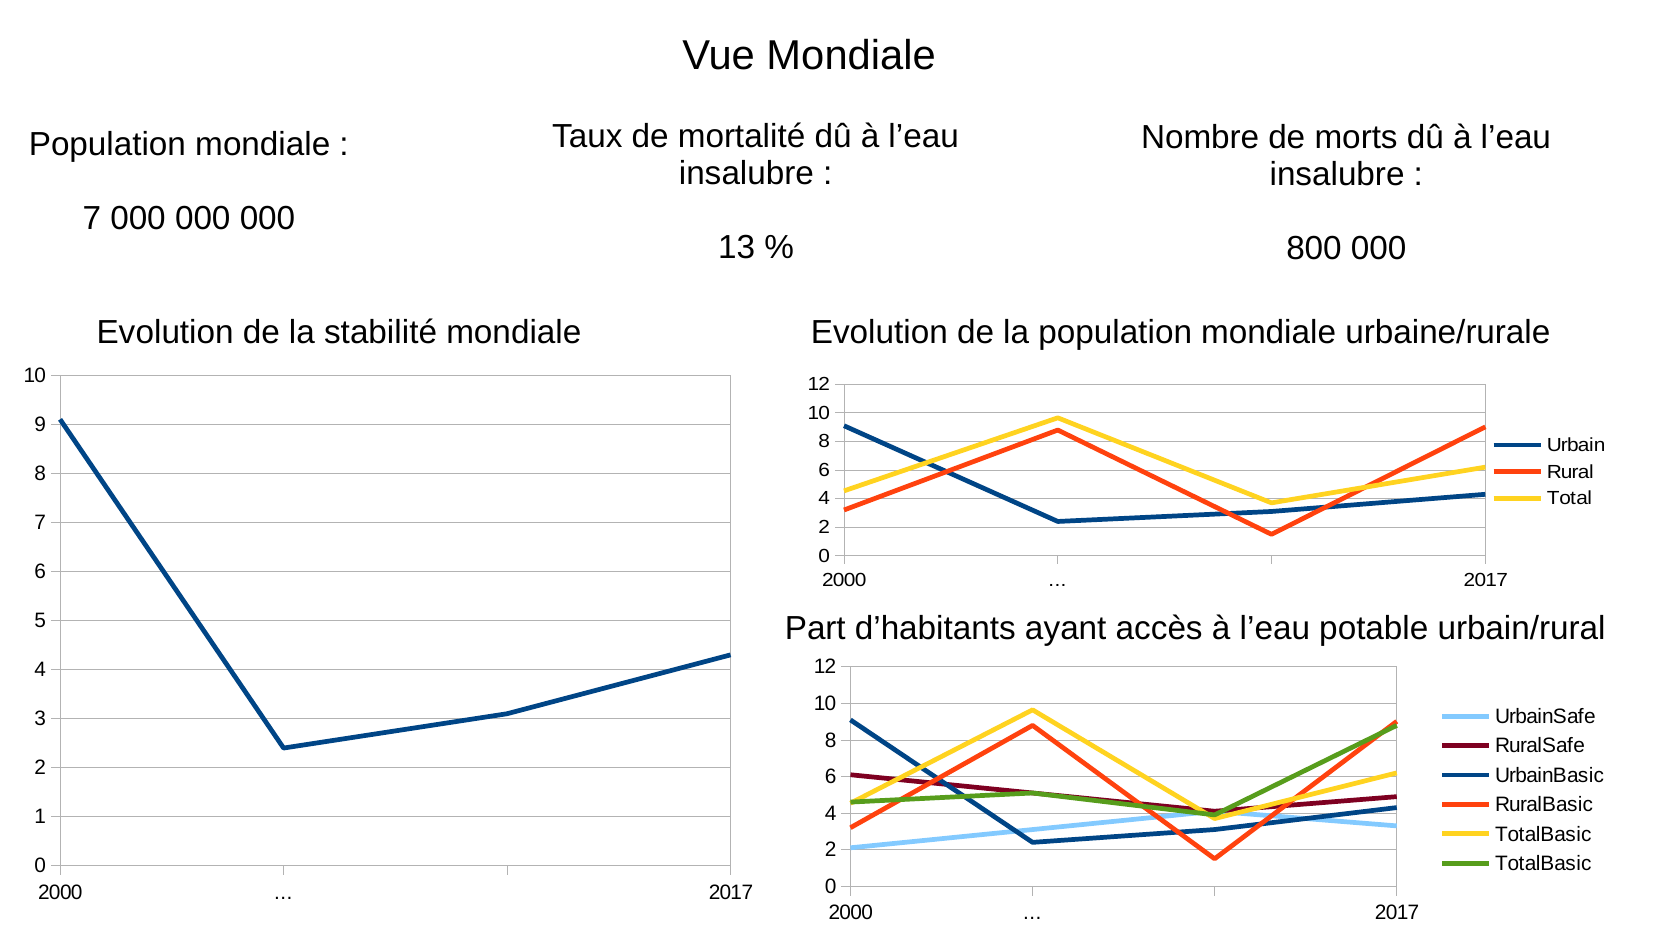

# Vue Mondiale
Taux de mortalité dû à l’eau insalubre :
13 %
Nombre de morts dû à l’eau insalubre :
800 000
Population mondiale :
7 000 000 000
Evolution de la stabilité mondiale
Evolution de la population mondiale urbaine/rurale
### Chart
| Category | |
|---|---|
| 2000 | 9.1 |
| ... | 2.4 |
| None | 3.1 |
| 2017 | 4.3 |
### Chart
| Category | Urbain | Rural | Total |
|---|---|---|---|
| 2000 | 9.1 | 3.2 | 4.54 |
| ... | 2.4 | 8.8 | 9.65 |
| None | 3.1 | 1.5 | 3.7 |
| 2017 | 4.3 | 9.02 | 6.2 |Part d’habitants ayant accès à l’eau potable urbain/rural
### Chart
| Category | UrbainSafe | RuralSafe | UrbainBasic | RuralBasic | TotalBasic | TotalBasic |
|---|---|---|---|---|---|---|
| 2000 | 2.1 | 6.1 | 9.1 | 3.2 | 4.54 | 4.6 |
| ... | 3.1 | 5.1 | 2.4 | 8.8 | 9.65 | 5.1 |
| None | 4.1 | 4.1 | 3.1 | 1.5 | 3.7 | 3.9 |
| 2017 | 3.3 | 4.9 | 4.3 | 9.02 | 6.2 | 8.8 |